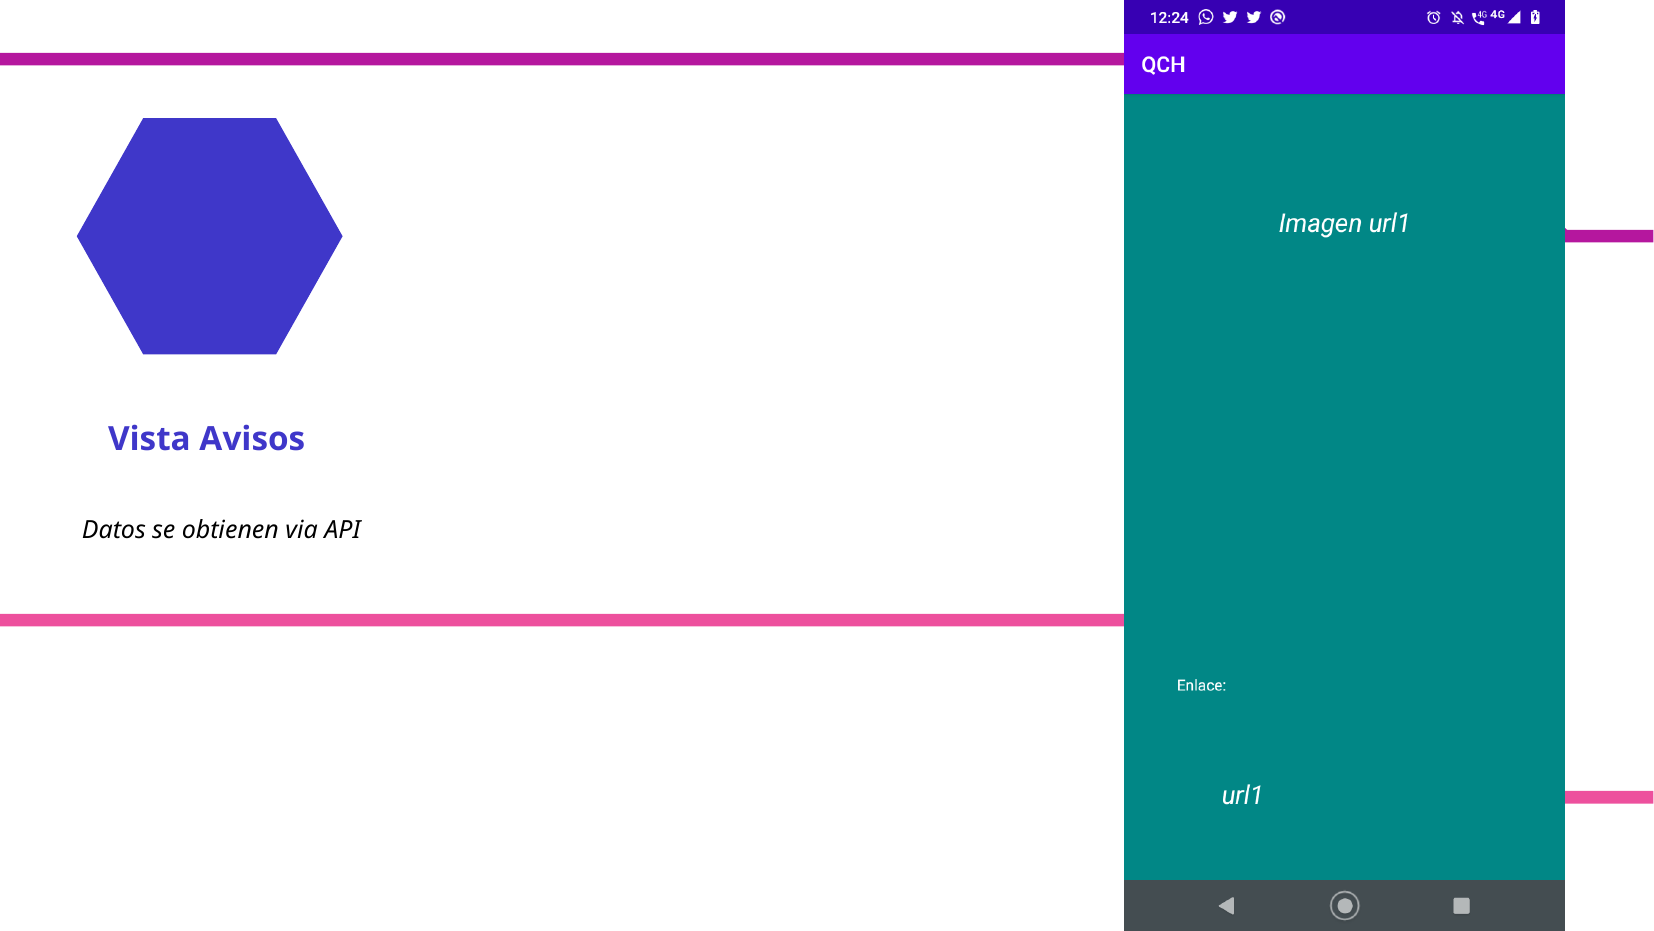

Vista Avisos
Datos se obtienen via API